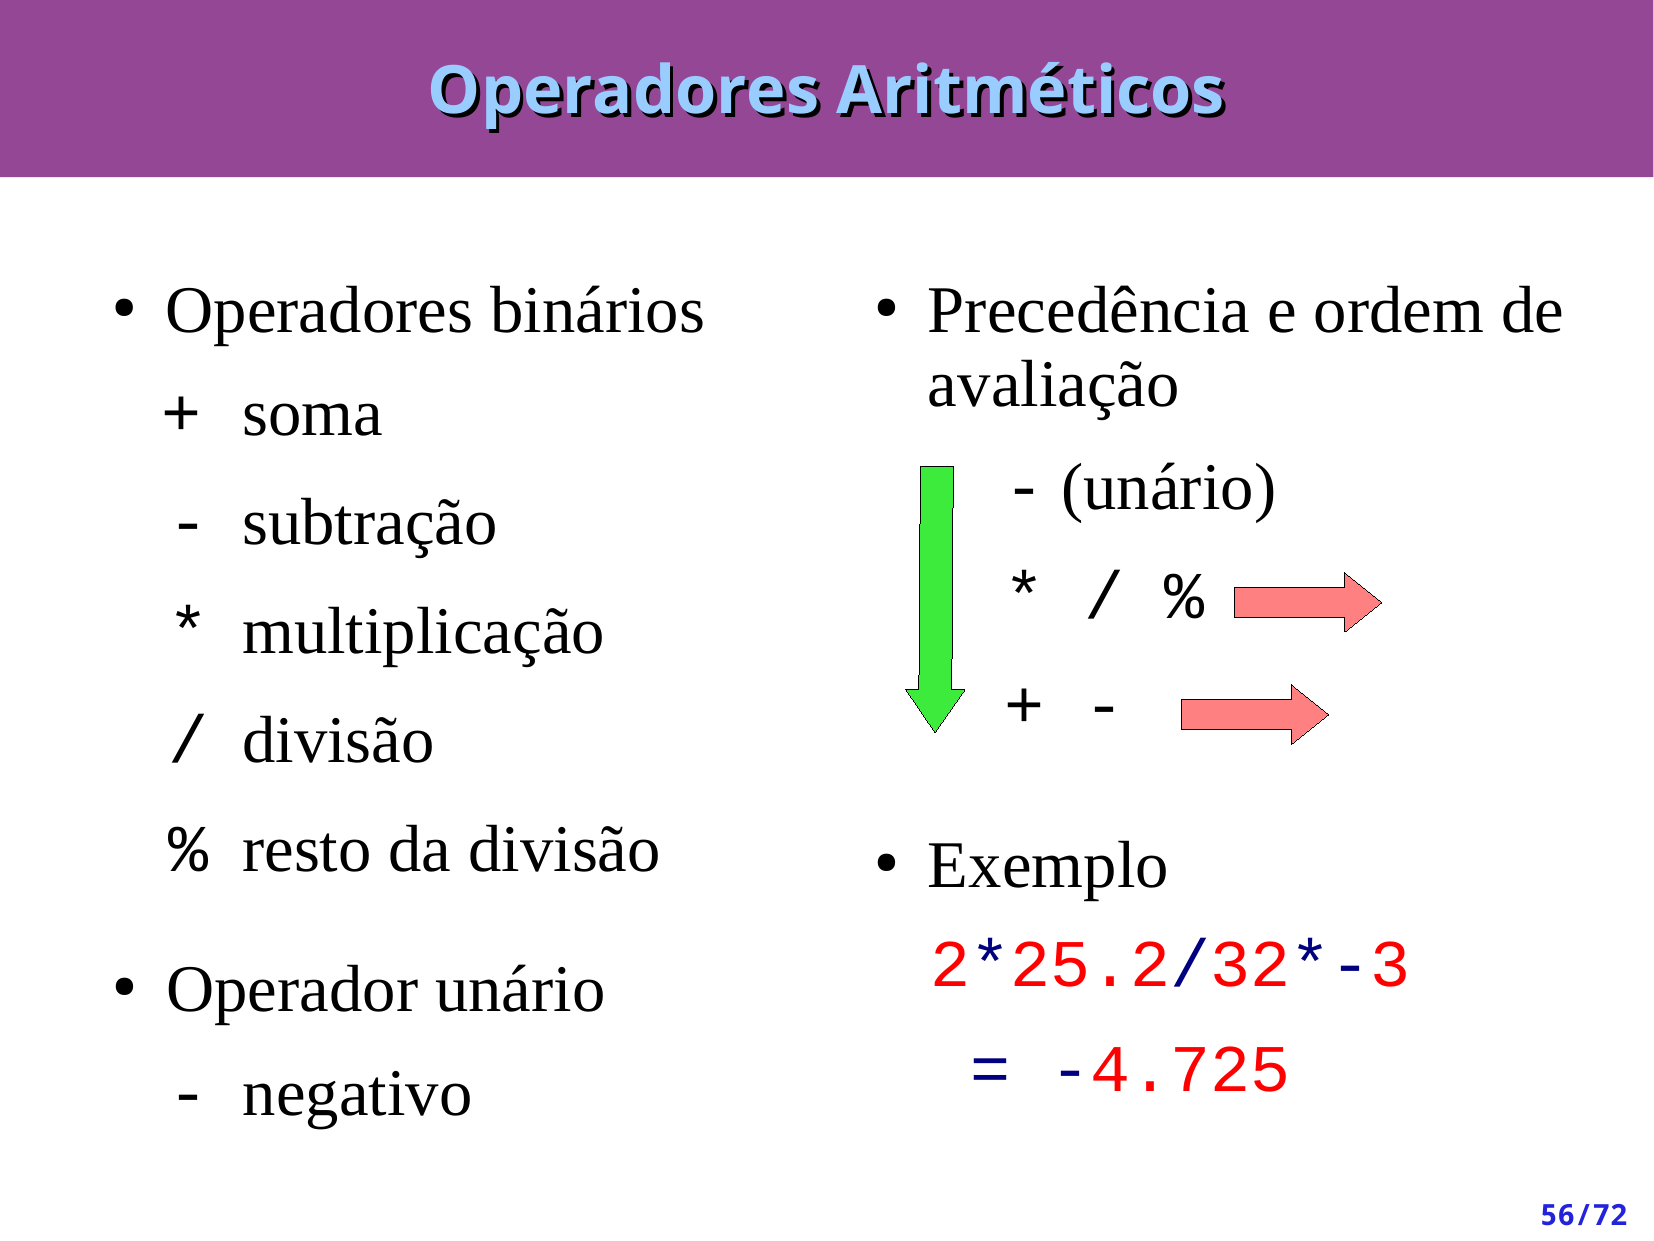

# Operadores Aritméticos
Operadores binários
 +	soma
 	- 	subtração
 	* 	multiplicação
 	/ 	divisão
 	% 	resto da divisão
Precedência e ordem de avaliação
 		- (unário)
 		* / %
 		+ -
Exemplo
 	2*25.2/32*-3
 	 = -4.725
Operador unário
 	- 	negativo
56